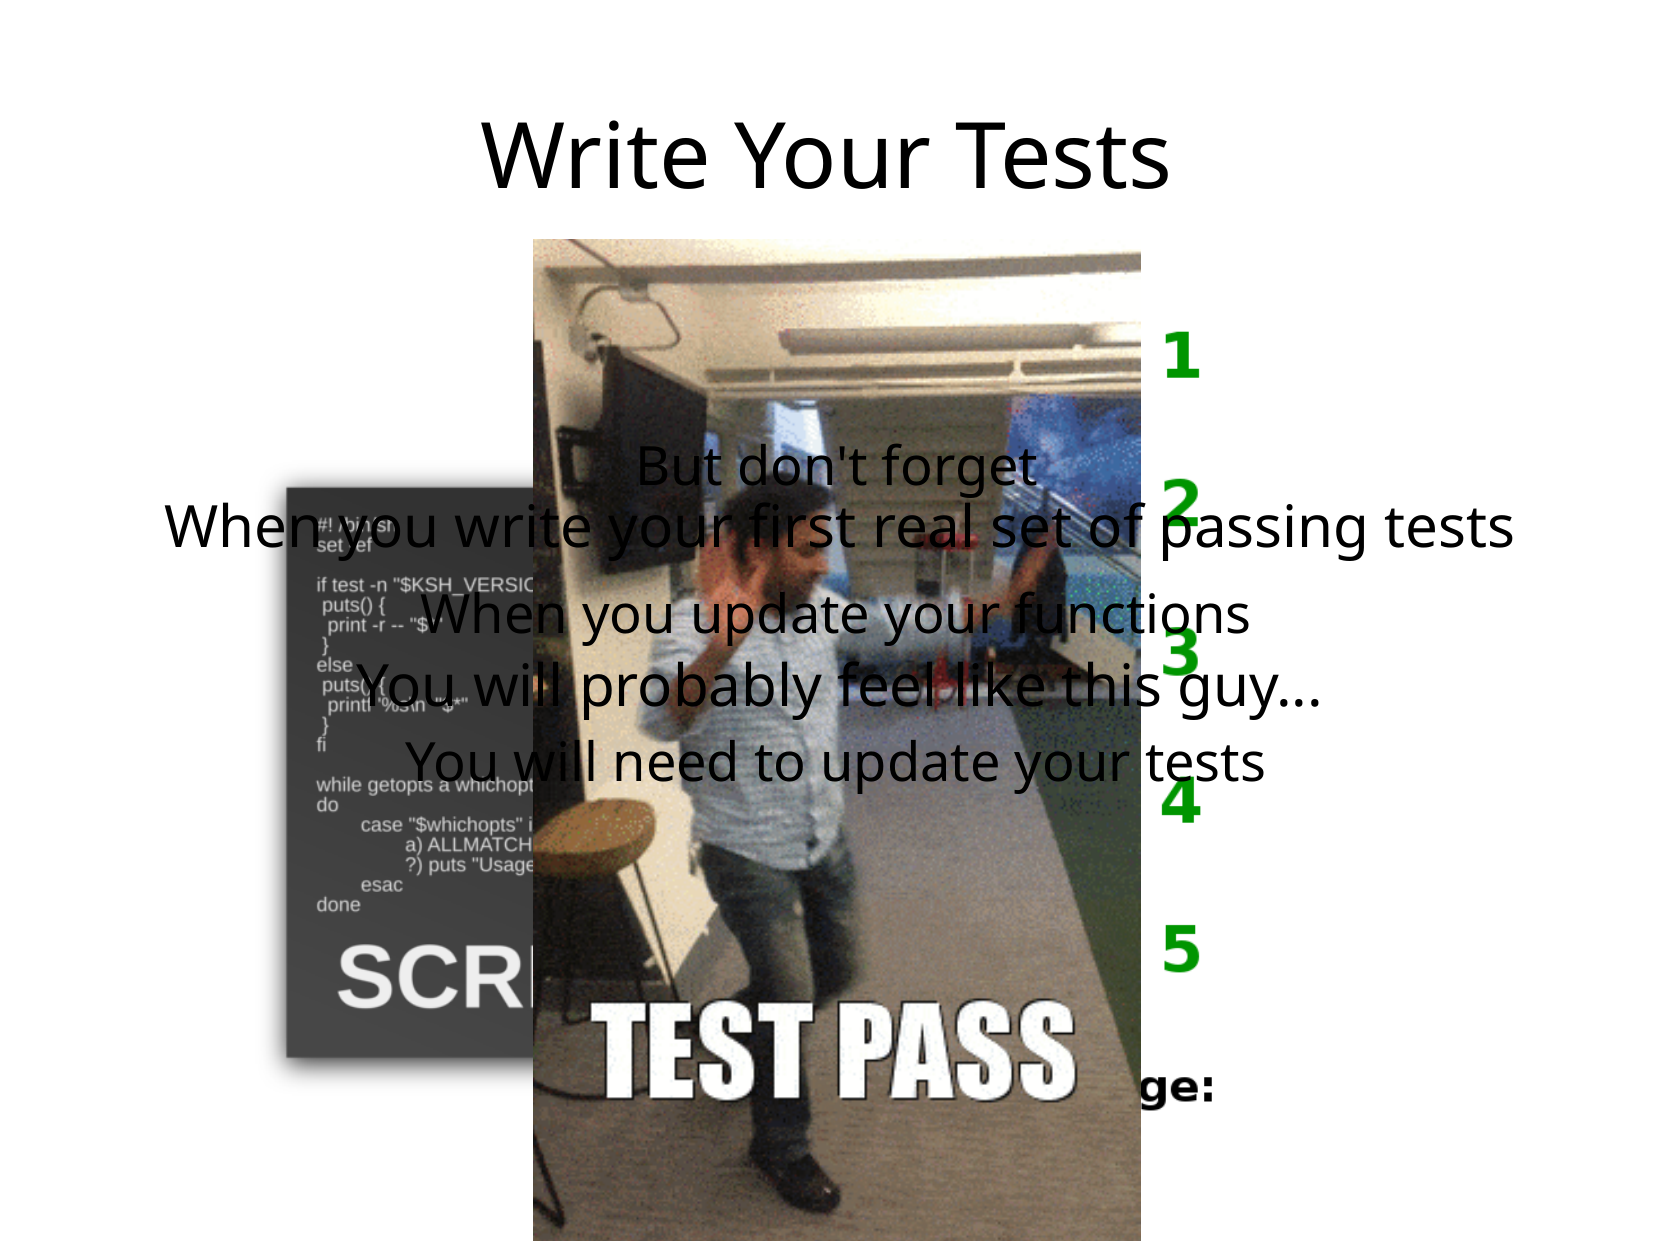

# Write Your Tests
But don't forget
When you update your functions
You will need to update your tests
When you write your first real set of passing tests
You will probably feel like this guy...